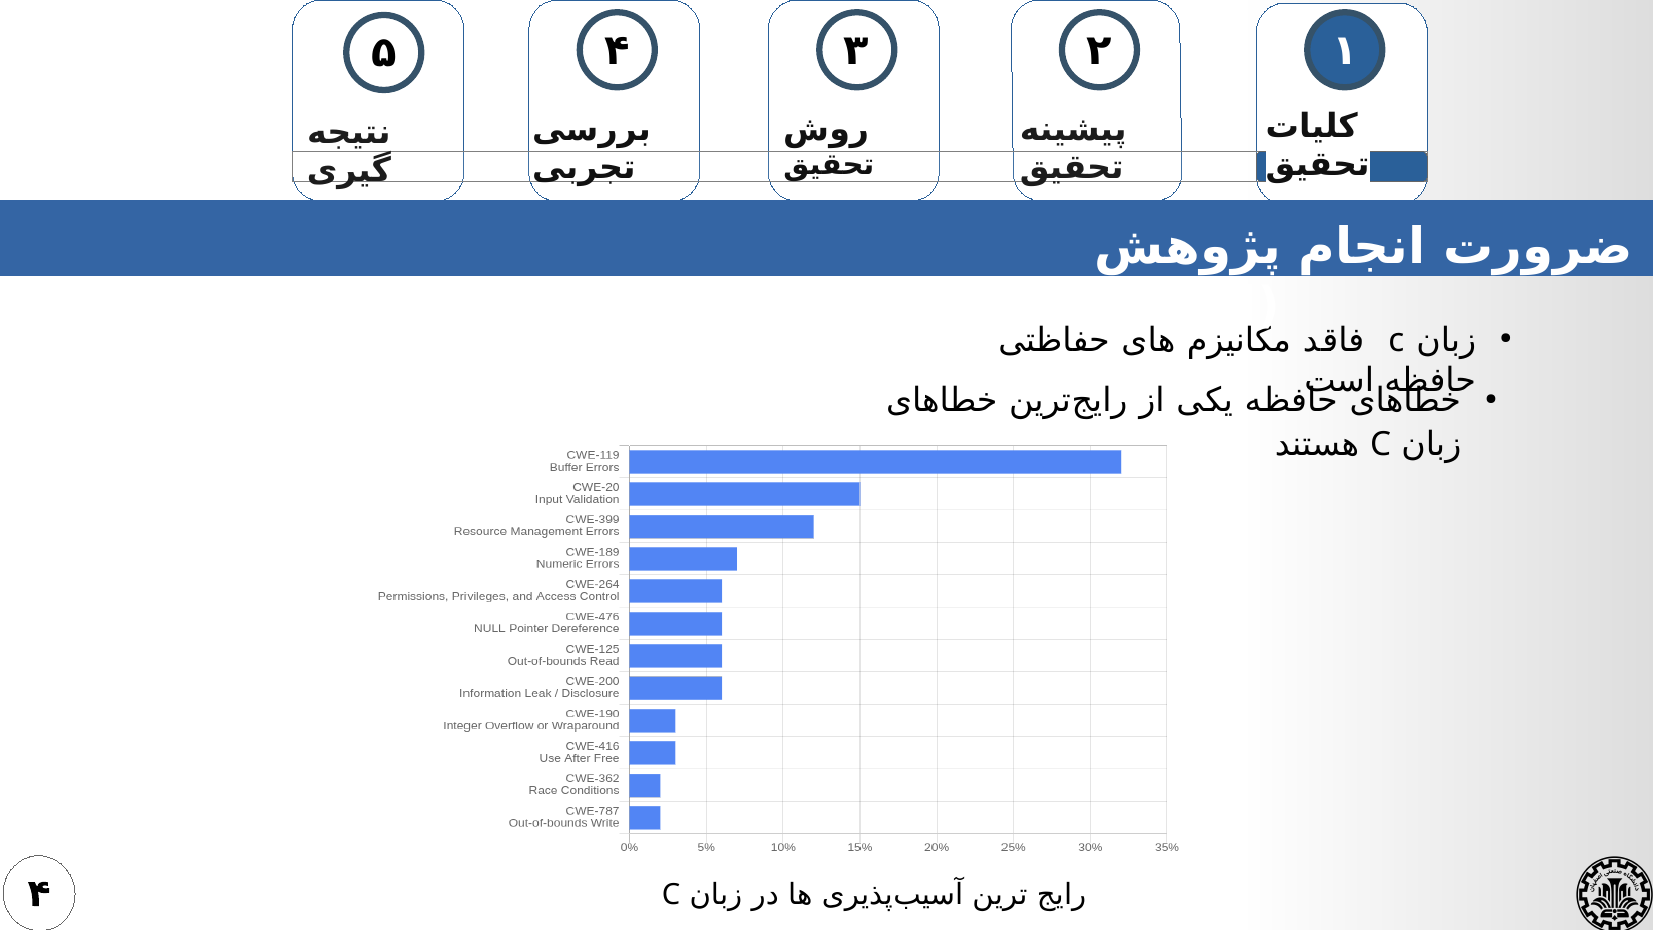

۴
۳
۲
۱
۵
کلیات تحقیق
بررسی تجربی
روش تحقیق
پیشینه تحقیق
نتیجه گیری
ضرورت انجام پژوهش (ادامه.)
زبان c فاقد مکانیزم های حفاظتی حافظه است
خطاهای حافظه یکی از رایج‌ترین خطاهای زبان C هستند
۴
رایج ترین آسیب‌پذیری ها در زبان C